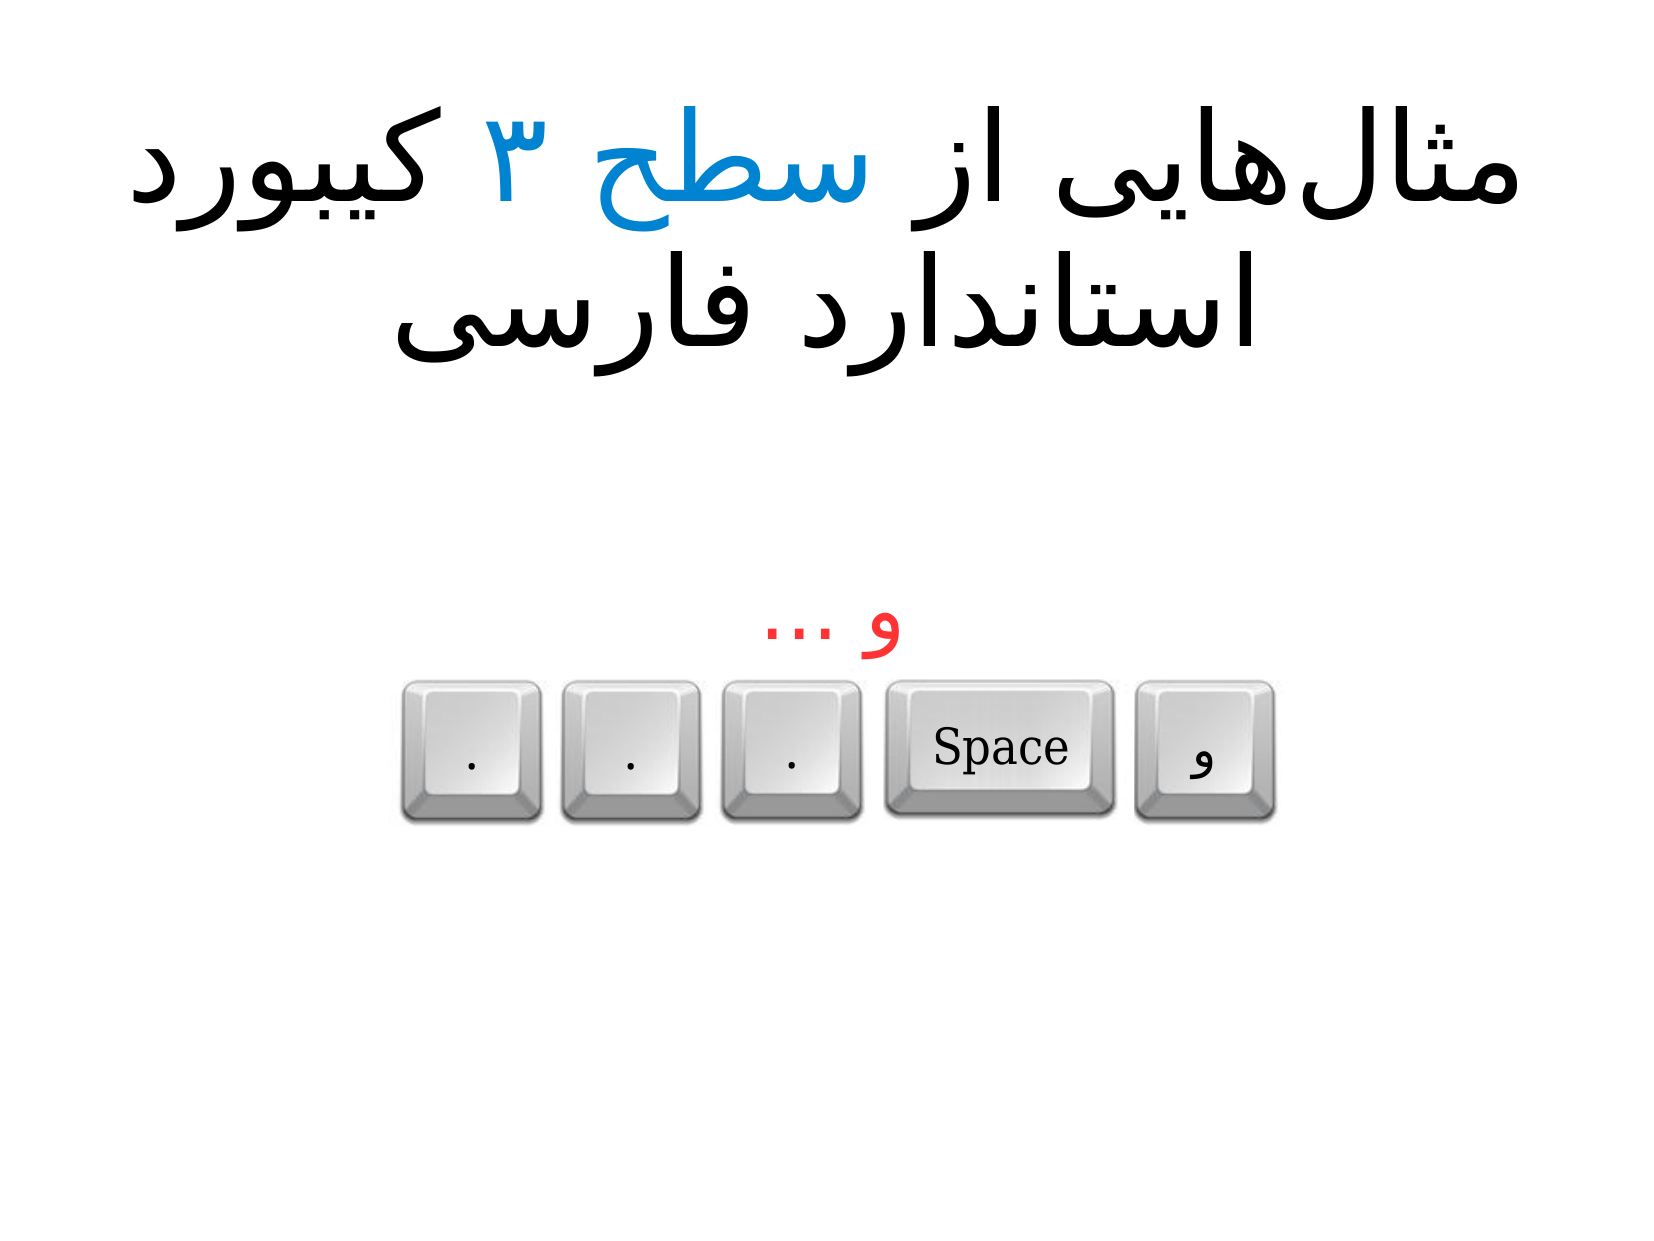

مثال‌هایی از سطح ۳ کیبورد استاندارد فارسی
و ...
.
و
.
.
Space